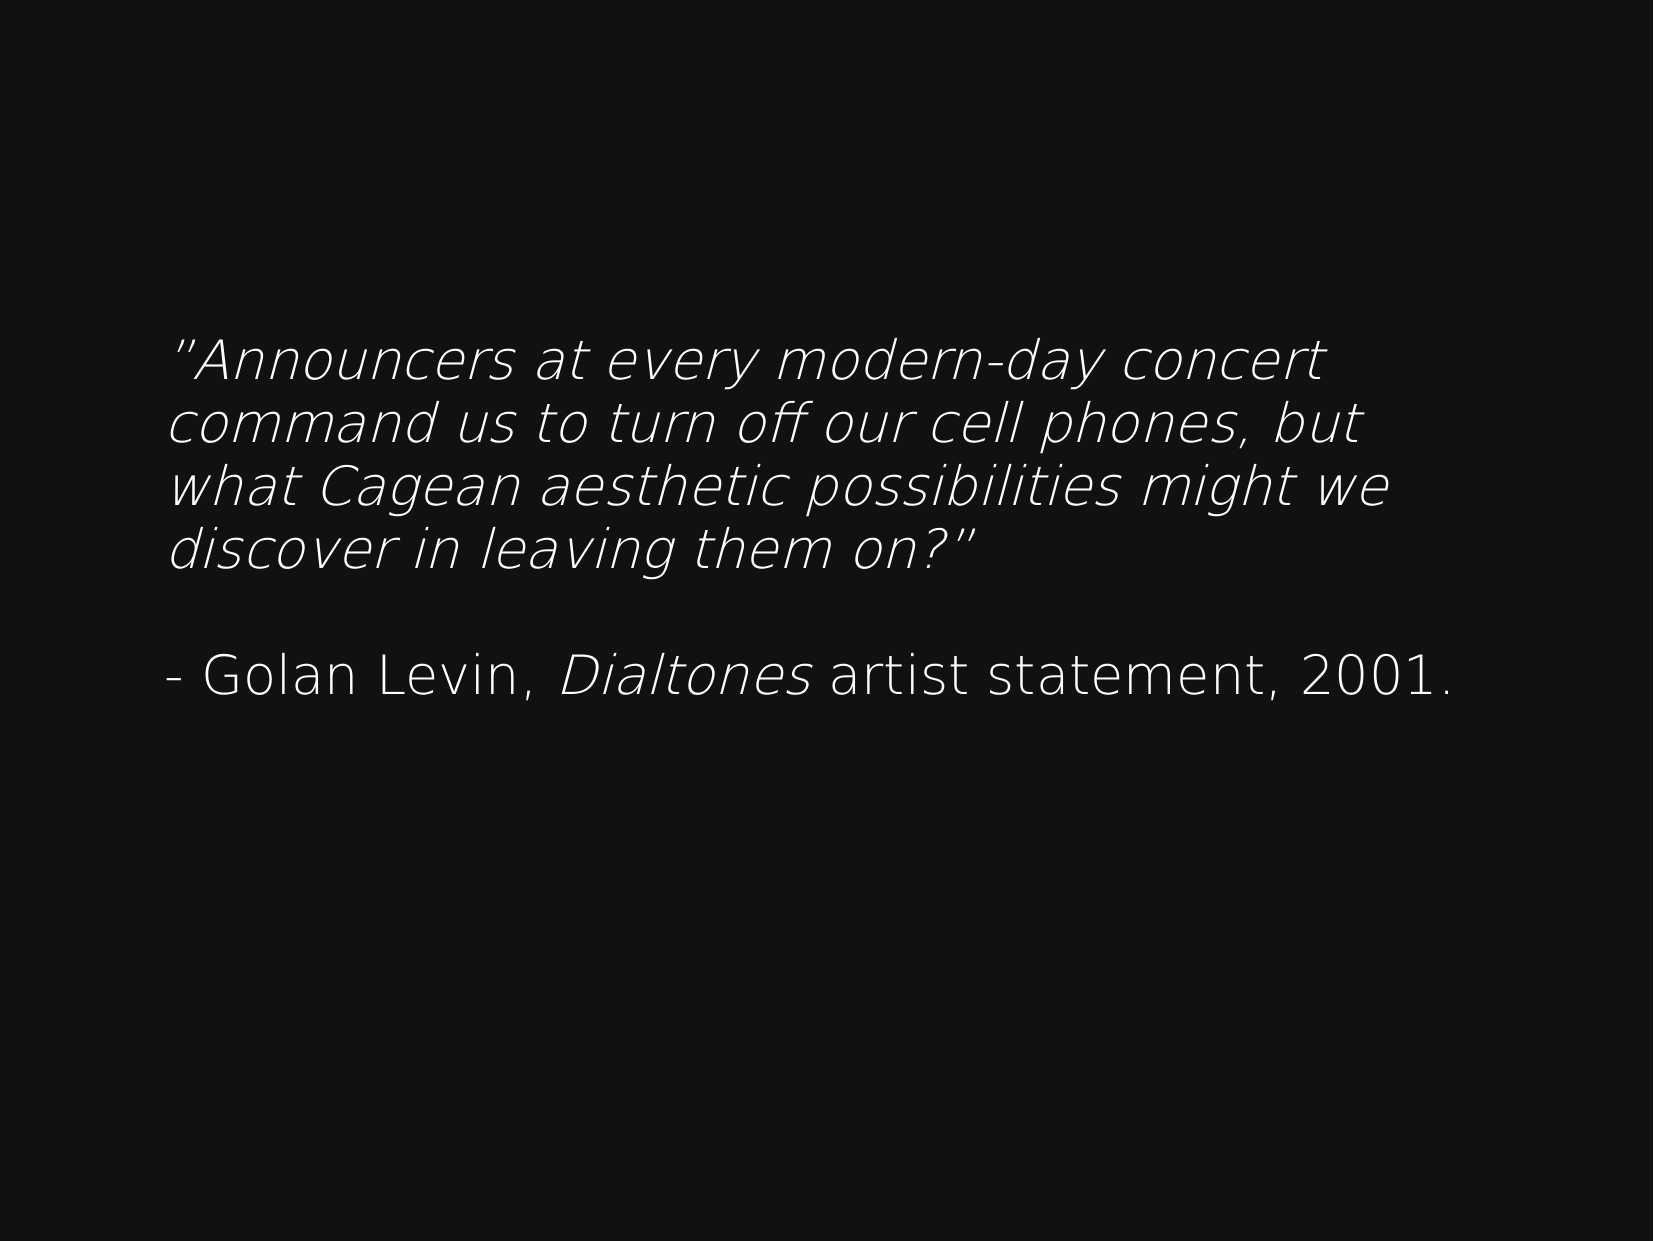

”Announcers at every modern-day concert command us to turn off our cell phones, but what Cagean aesthetic possibilities might we discover in leaving them on?”
- Golan Levin, Dialtones artist statement, 2001.